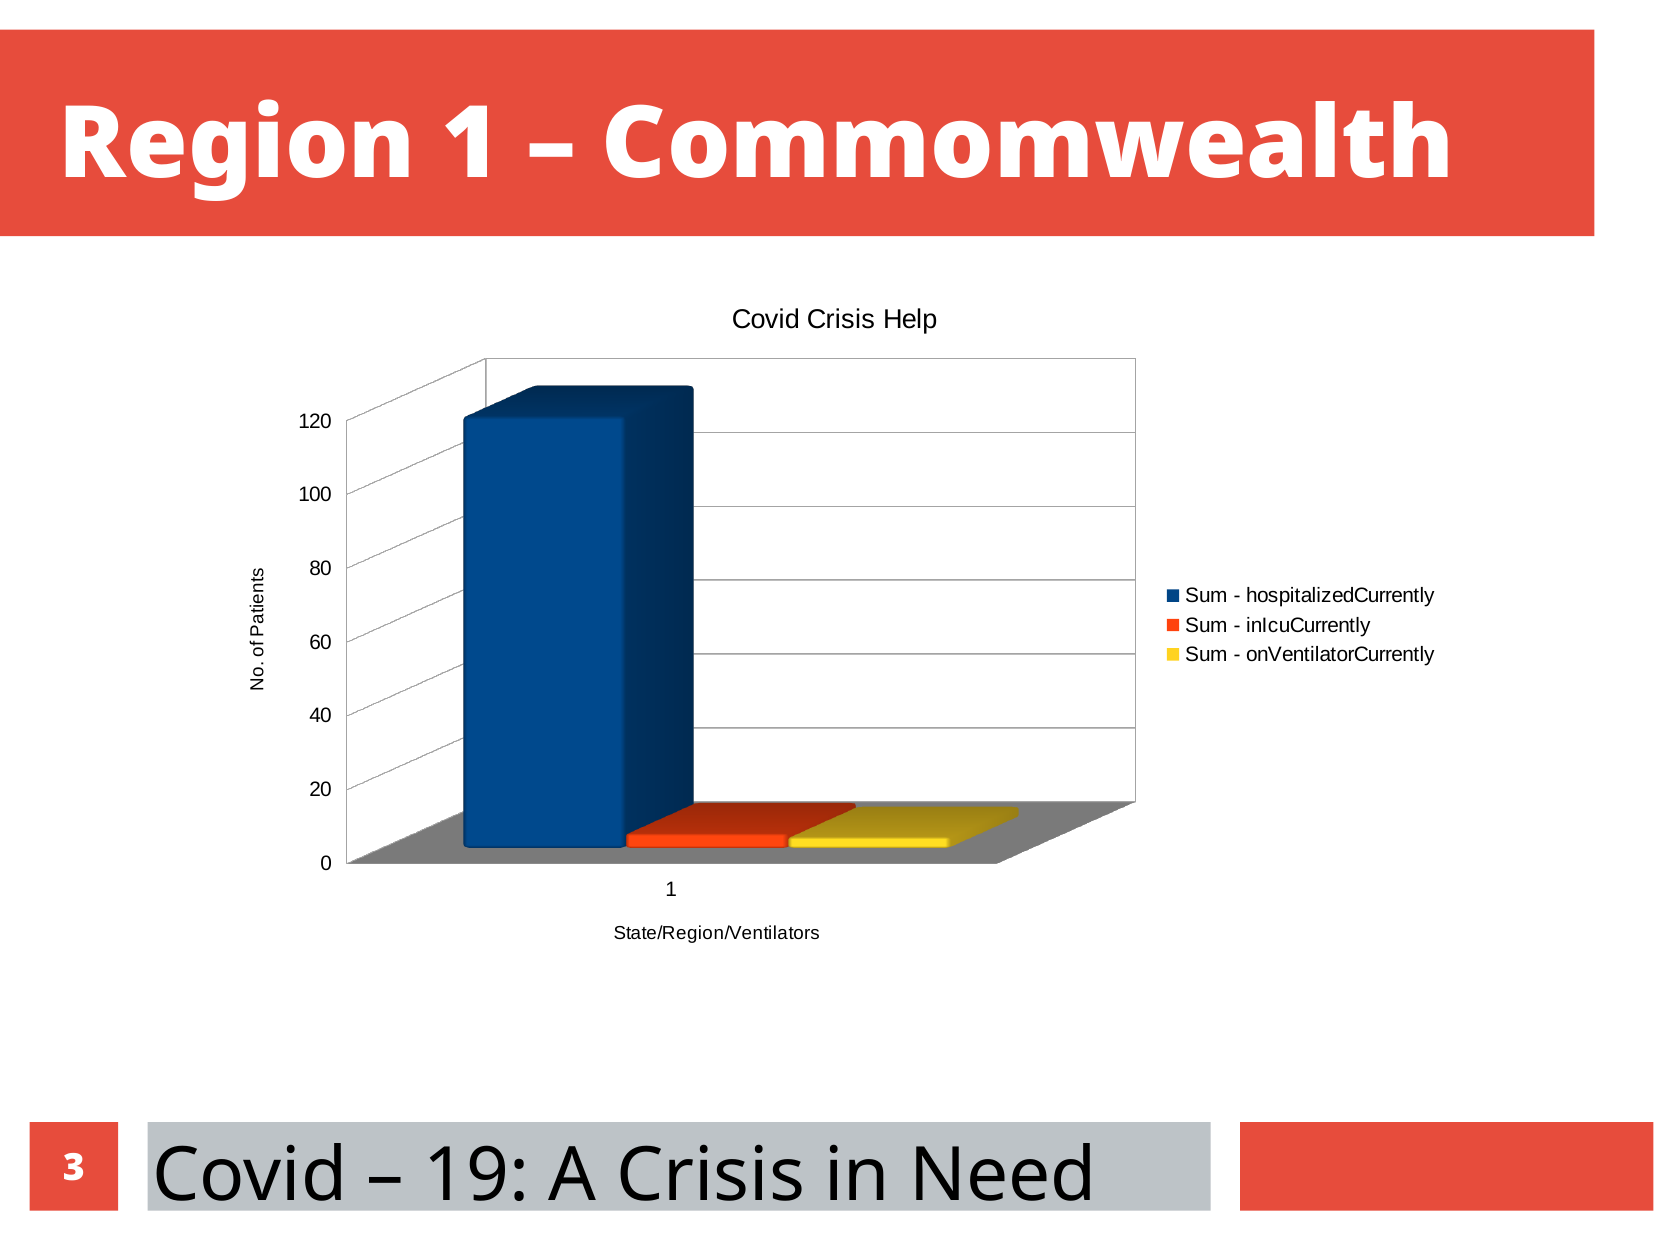

# Region 1 – Commomwealth
[unsupported chart]
Covid – 19: A Crisis in Need
3